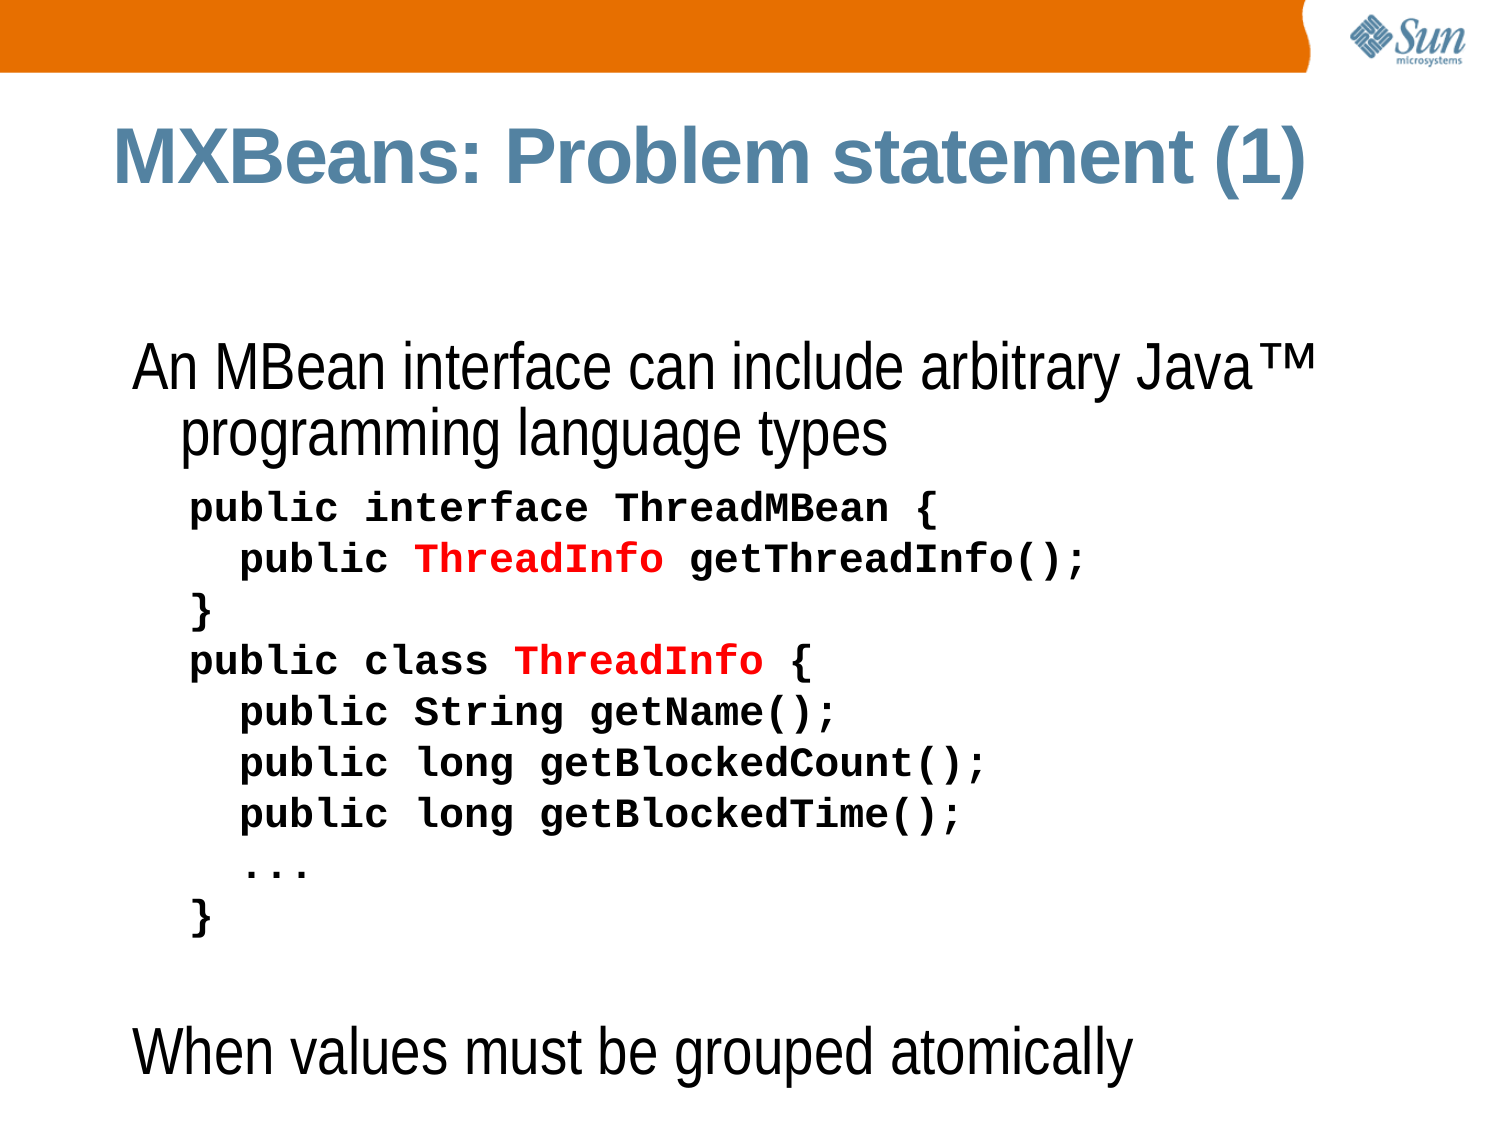

# MXBeans: Problem statement (1)
An MBean interface can include arbitrary Java™ programming language types
When values must be grouped atomically
public interface ThreadMBean {
 public ThreadInfo getThreadInfo();
}
public class ThreadInfo {
 public String getName();
 public long getBlockedCount();
 public long getBlockedTime();
 ...
}